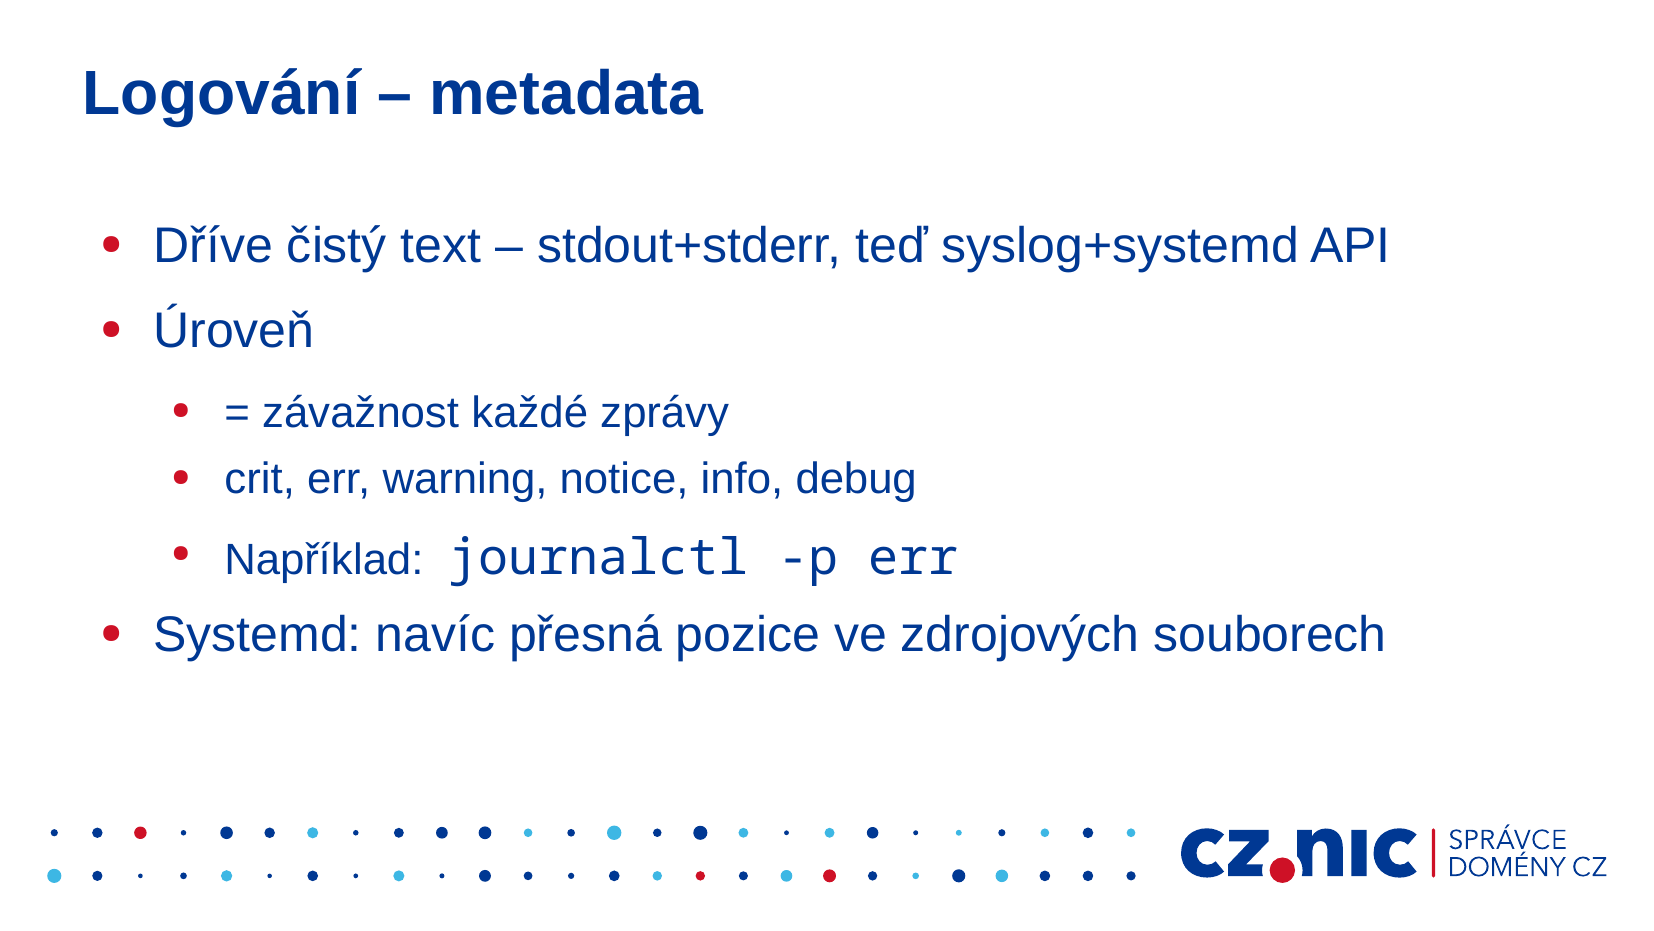

# Logování – metadata
Dříve čistý text – stdout+stderr, teď syslog+systemd API
Úroveň
= závažnost každé zprávy
crit, err, warning, notice, info, debug
Například: journalctl -p err
Systemd: navíc přesná pozice ve zdrojových souborech